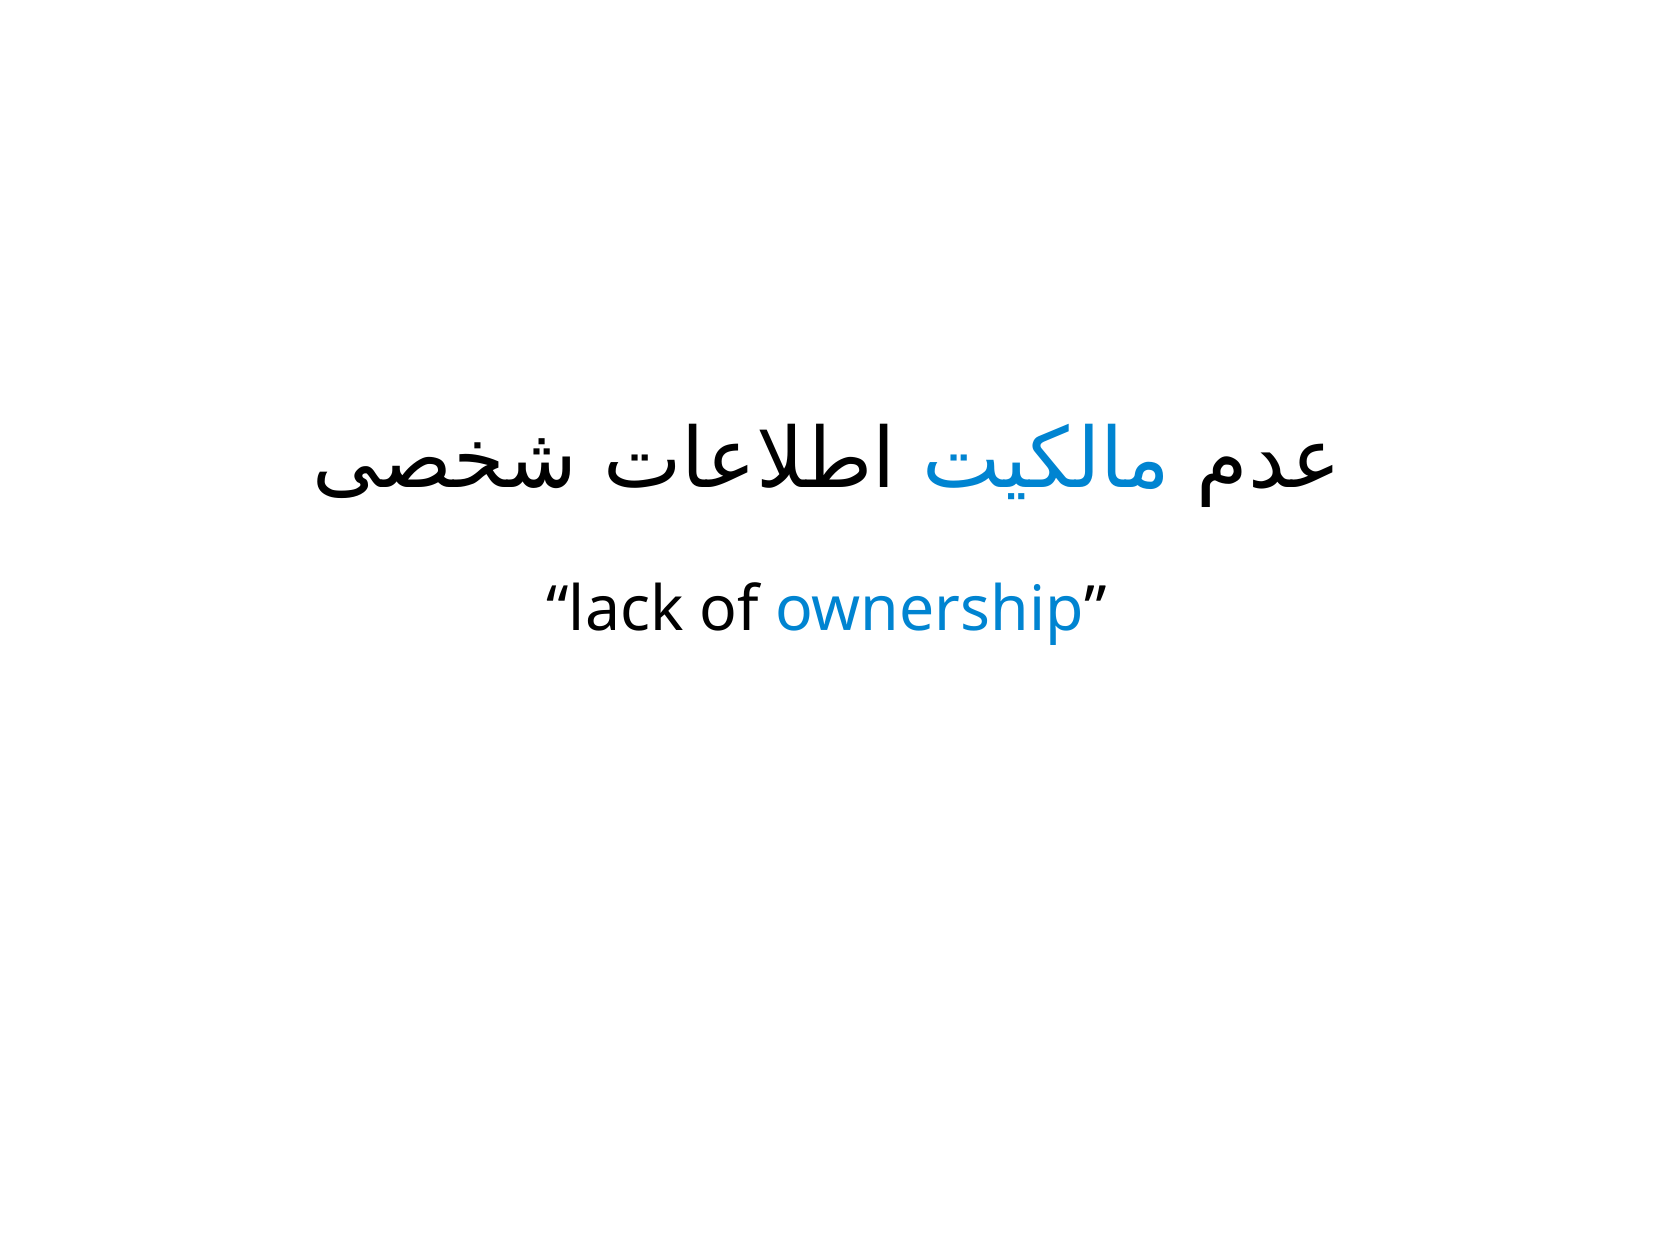

# عدم مالکیت اطلاعات شخصی
“lack of ownership”